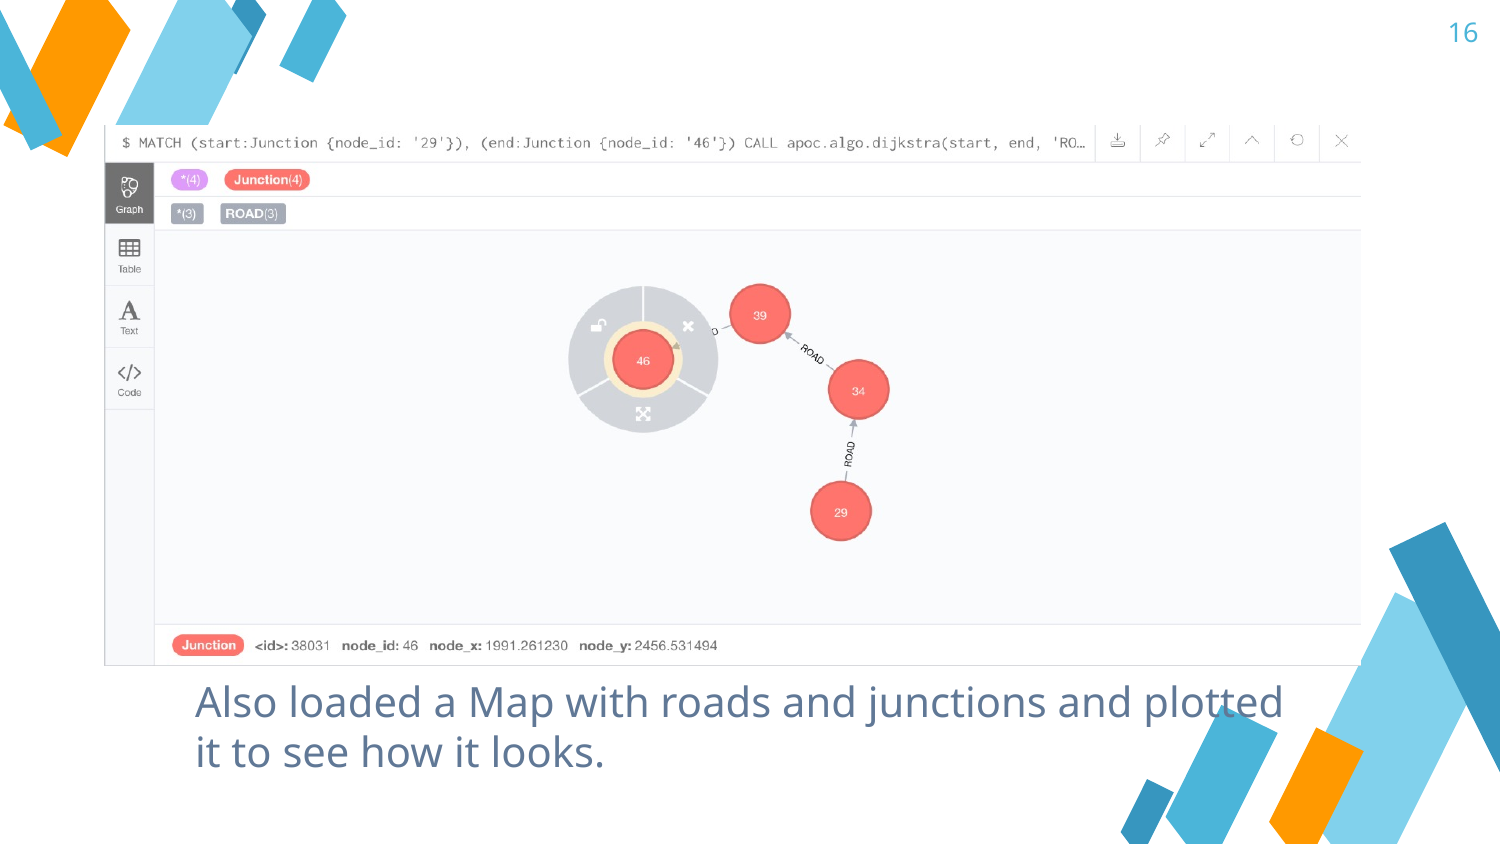

# Also loaded a Map with roads and junctions and plotted it to see how it looks.